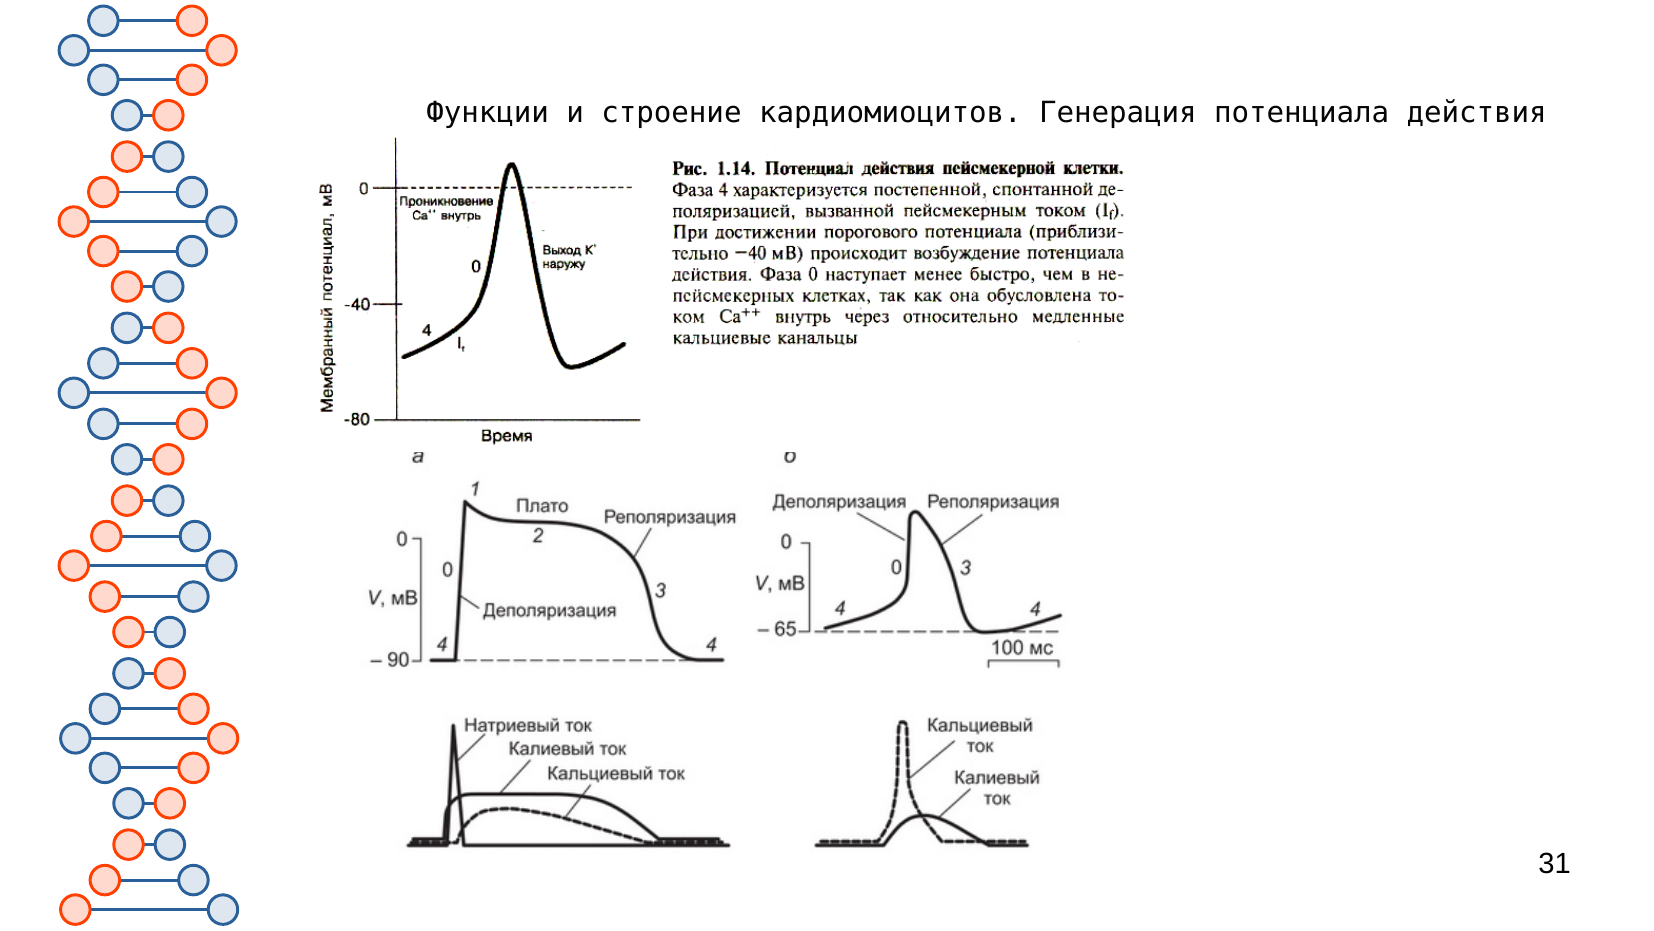

# Функции и строение кардиомиоцитов. Генерация потенциала действия
31